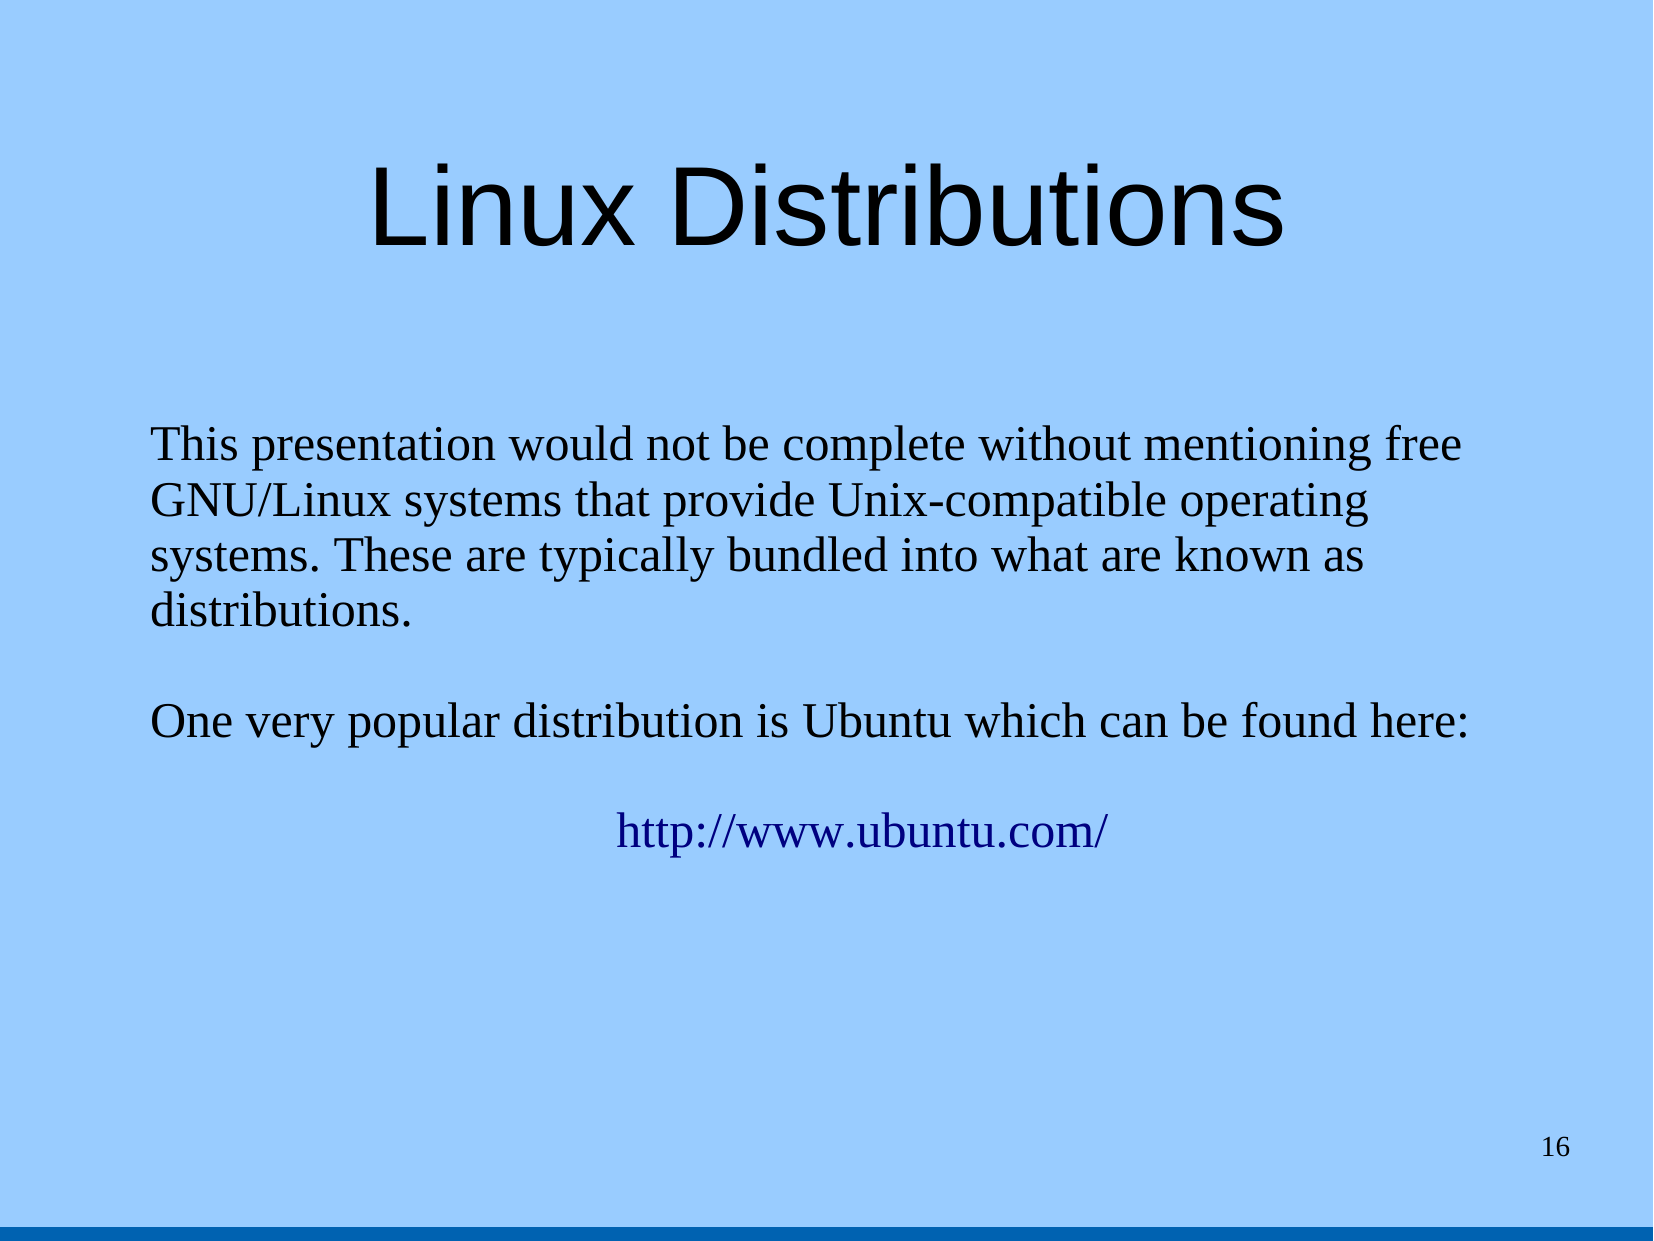

# Linux Distributions
This presentation would not be complete without mentioning free GNU/Linux systems that provide Unix-compatible operating systems. These are typically bundled into what are known as distributions.
One very popular distribution is Ubuntu which can be found here:
	http://www.ubuntu.com/
16